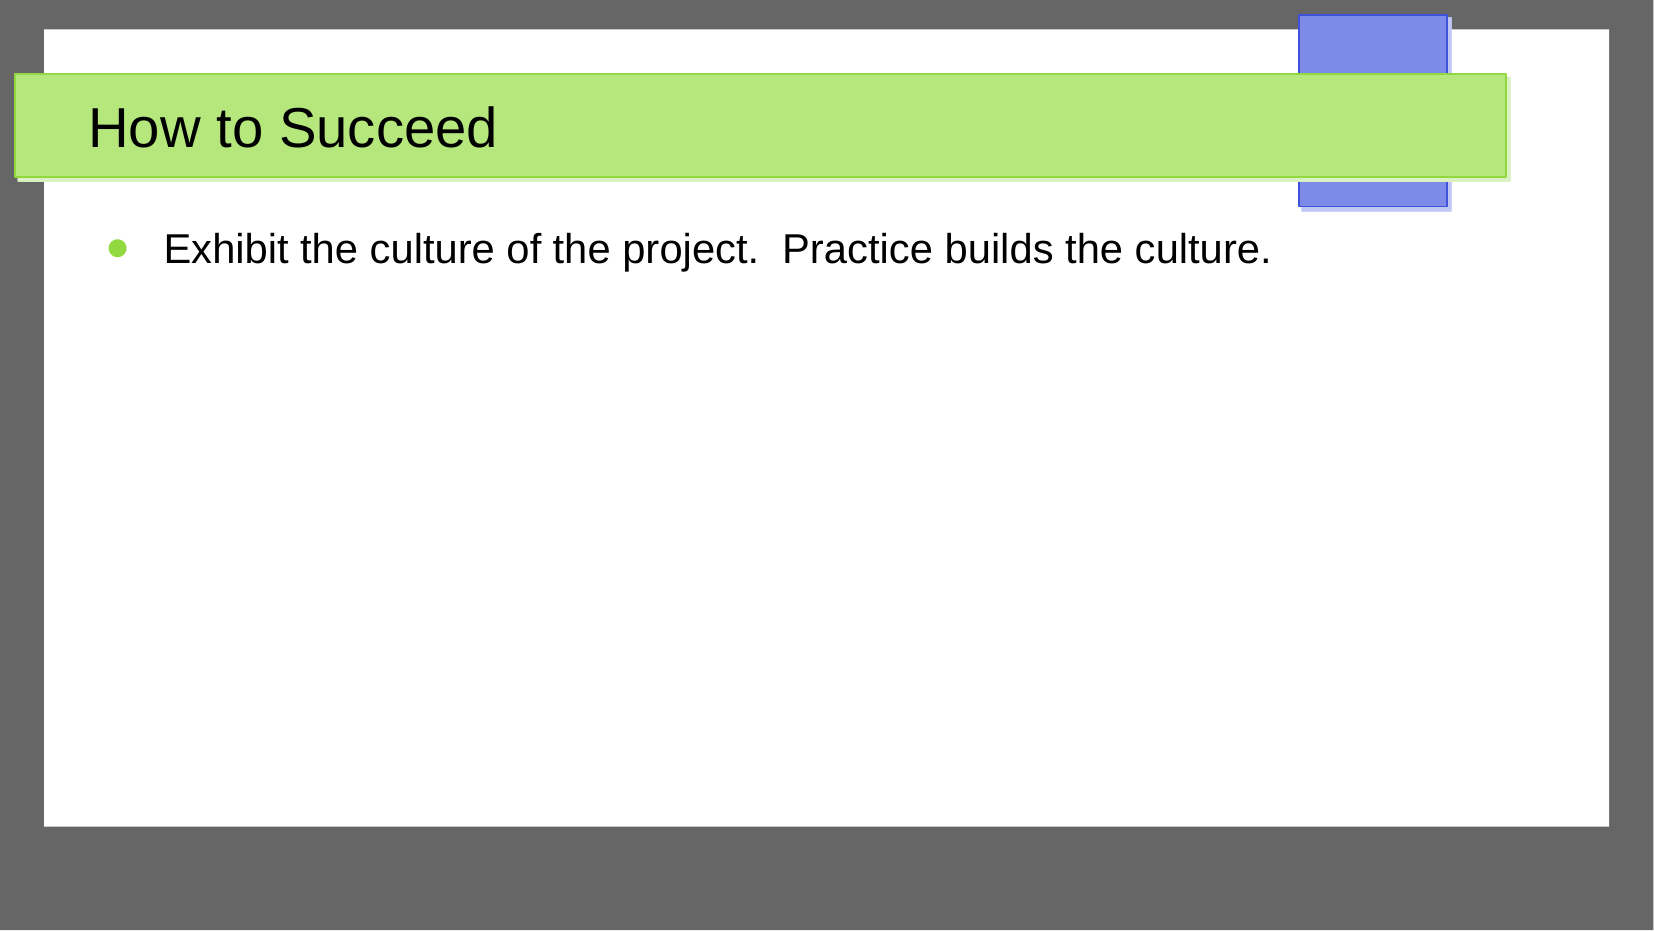

How to Succeed
Exhibit the culture of the project. Practice builds the culture.